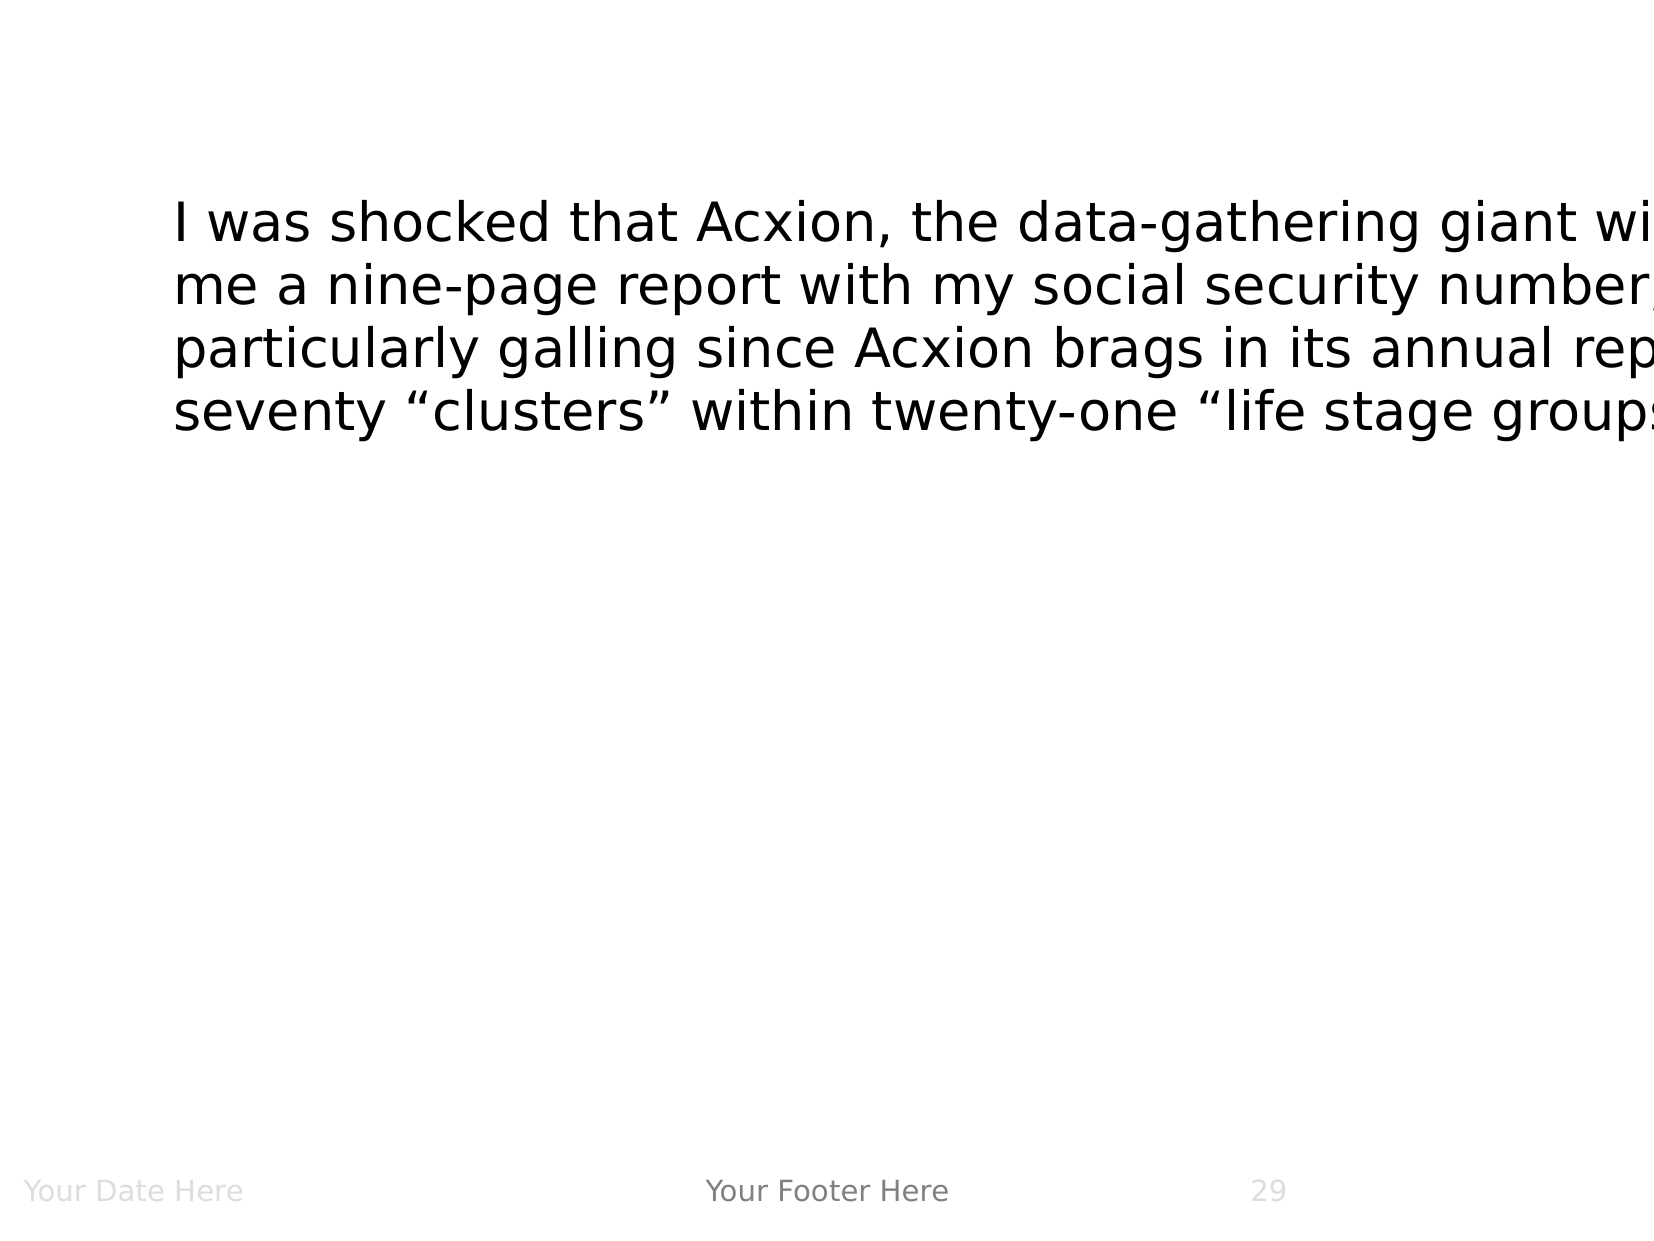

I was shocked that Acxion, the data-gathering giant with annual sales of $1.1 billion, asked me to send a $5 check as a processing fee to obtain my data. But I sent it, gritting my teeth. One month later, Acxion sent me a nine-page report with my social security number, birth date, voter registration, and addresses dating back to childhood. None of the information that Acxion sells about my interests was provided. This was particularly galling since Acxion brags in its annual report that it has more than “3,000 propensities for nearly every U.S. consumer.” One of its main products is the PersonicX database, which lumps people into seventy “clusters” within twenty-one “life stage groups.”
Your Date Here
Your Footer Here